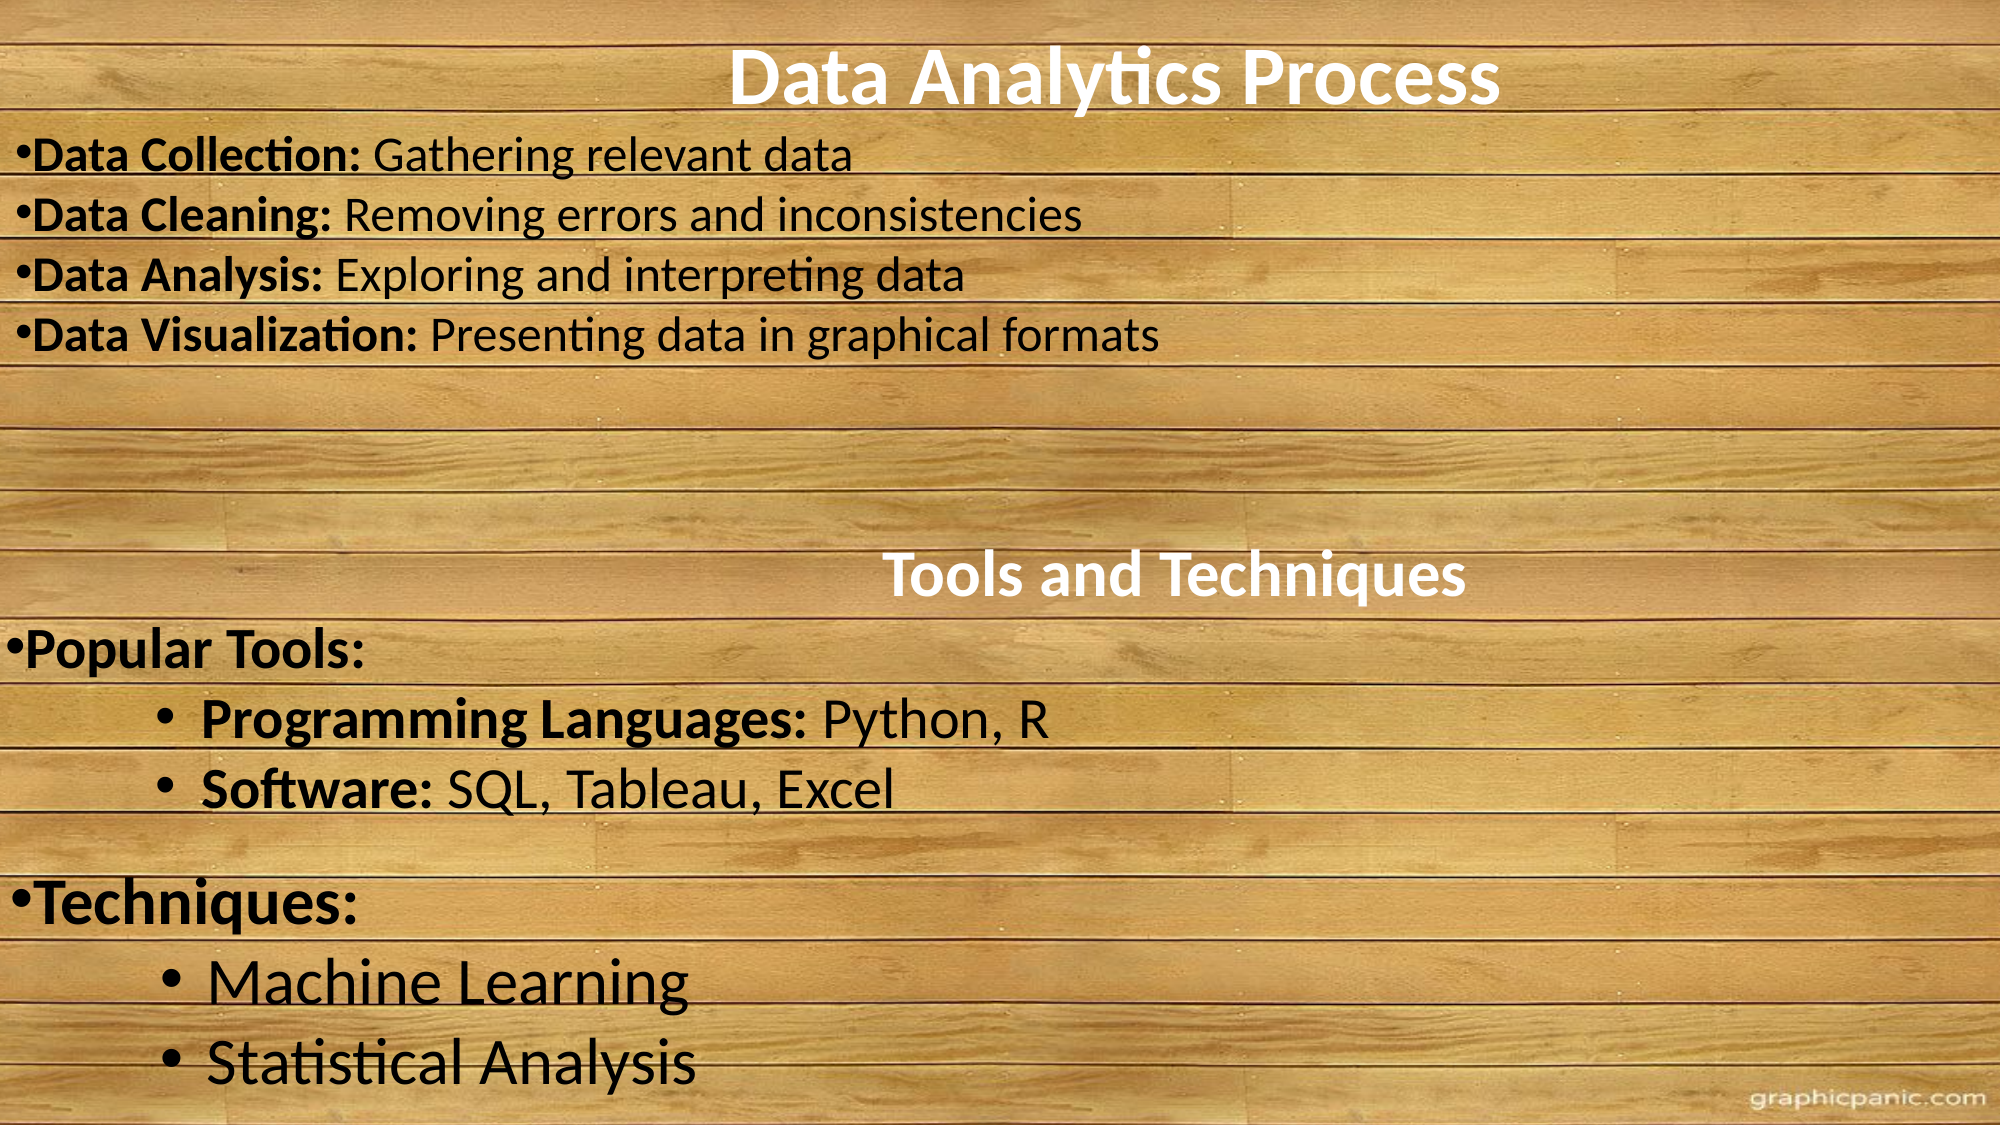

Data Analytics Process
Data Collection: Gathering relevant data
Data Cleaning: Removing errors and inconsistencies
Data Analysis: Exploring and interpreting data
Data Visualization: Presenting data in graphical formats
 Tools and Techniques
Popular Tools:
Programming Languages: Python, R
Software: SQL, Tableau, Excel
Techniques:
Machine Learning
Statistical Analysis